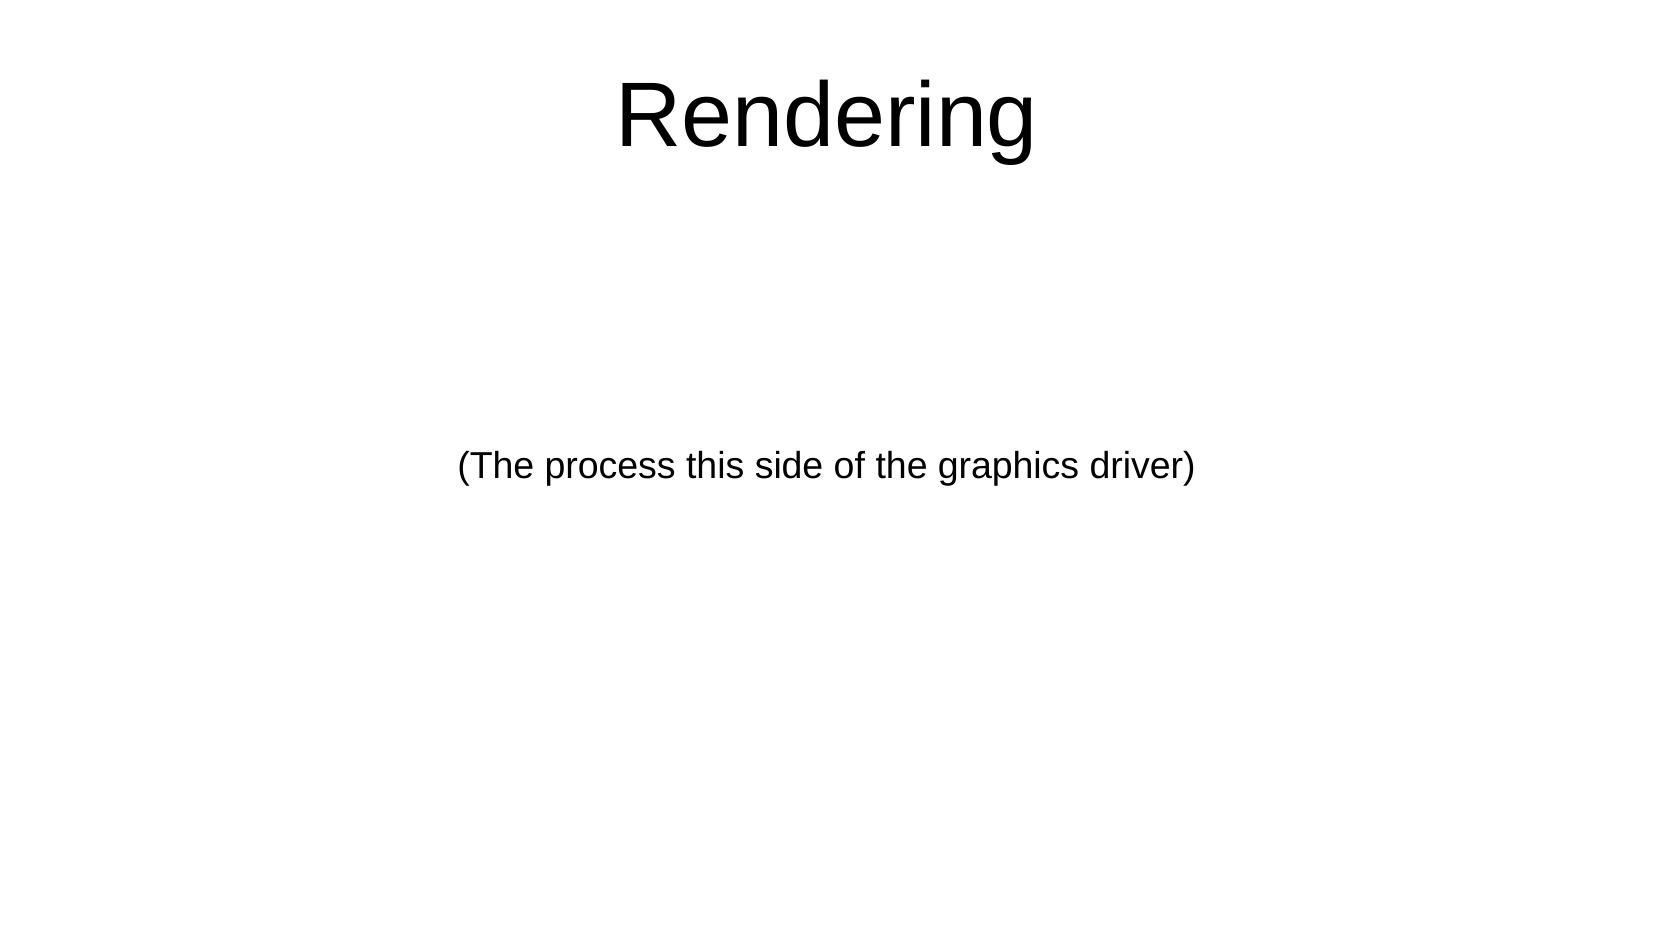

(The process this side of the graphics driver)
# Rendering